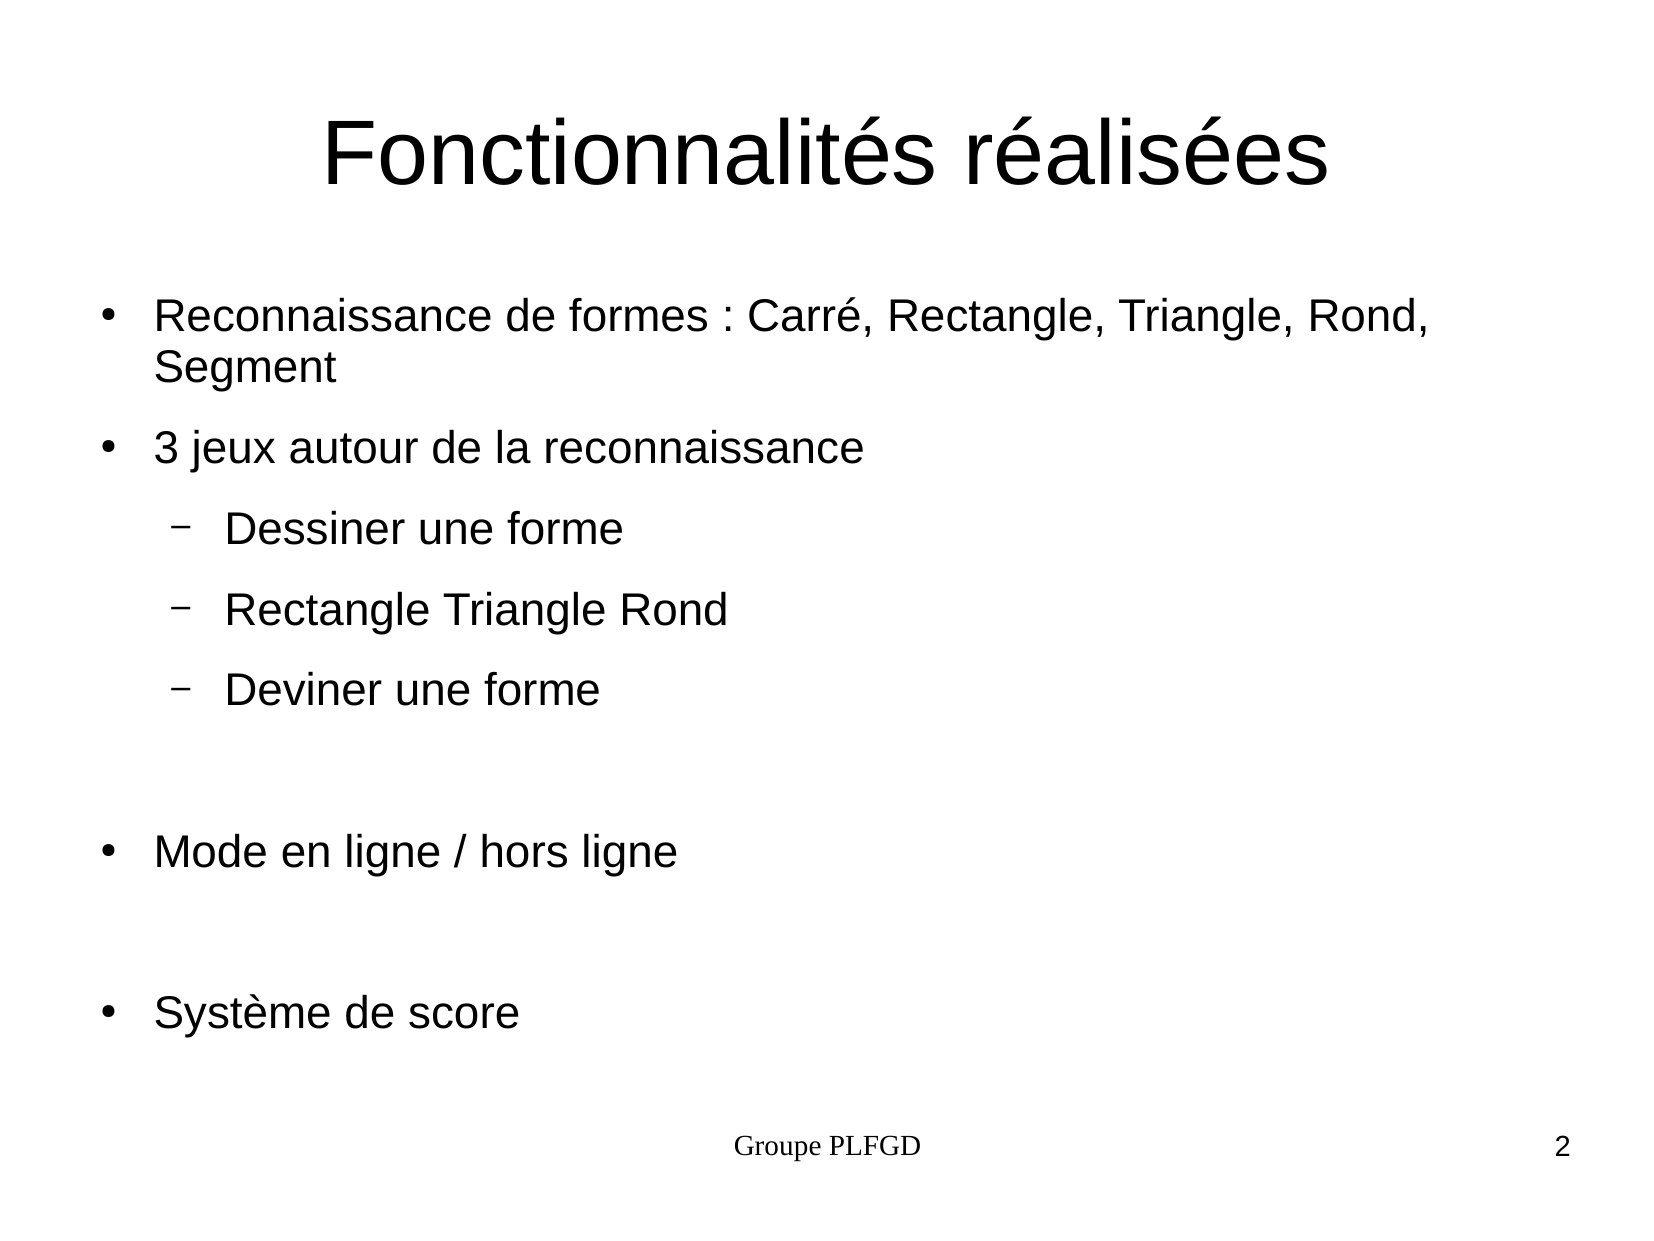

# Fonctionnalités réalisées
Reconnaissance de formes : Carré, Rectangle, Triangle, Rond, Segment
3 jeux autour de la reconnaissance
Dessiner une forme
Rectangle Triangle Rond
Deviner une forme
Mode en ligne / hors ligne
Système de score
Groupe PLFGD
2